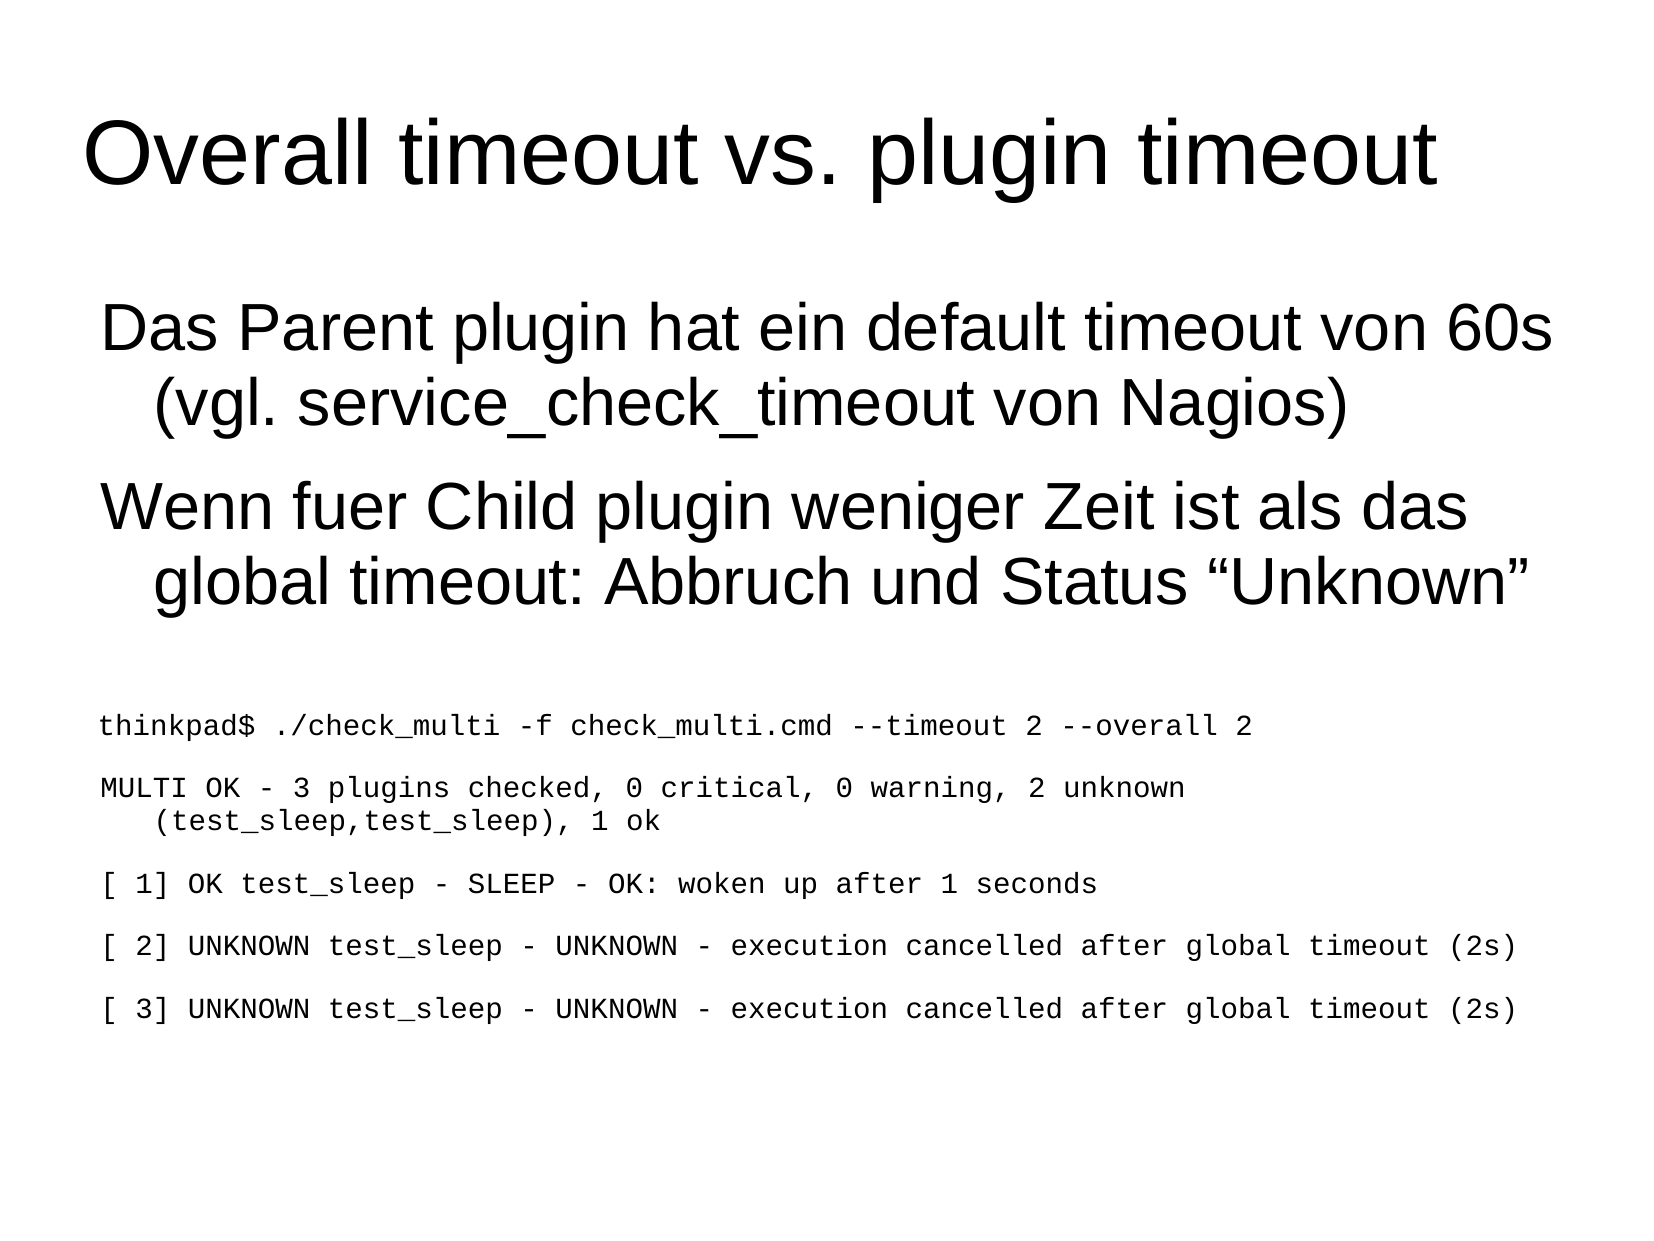

# Overall timeout vs. plugin timeout
Das Parent plugin hat ein default timeout von 60s (vgl. service_check_timeout von Nagios)
Wenn fuer Child plugin weniger Zeit ist als das global timeout: Abbruch und Status “Unknown”
thinkpad$ ./check_multi -f check_multi.cmd --timeout 2 --overall 2
MULTI OK - 3 plugins checked, 0 critical, 0 warning, 2 unknown (test_sleep,test_sleep), 1 ok
[ 1] OK test_sleep - SLEEP - OK: woken up after 1 seconds
[ 2] UNKNOWN test_sleep - UNKNOWN - execution cancelled after global timeout (2s)
[ 3] UNKNOWN test_sleep - UNKNOWN - execution cancelled after global timeout (2s)